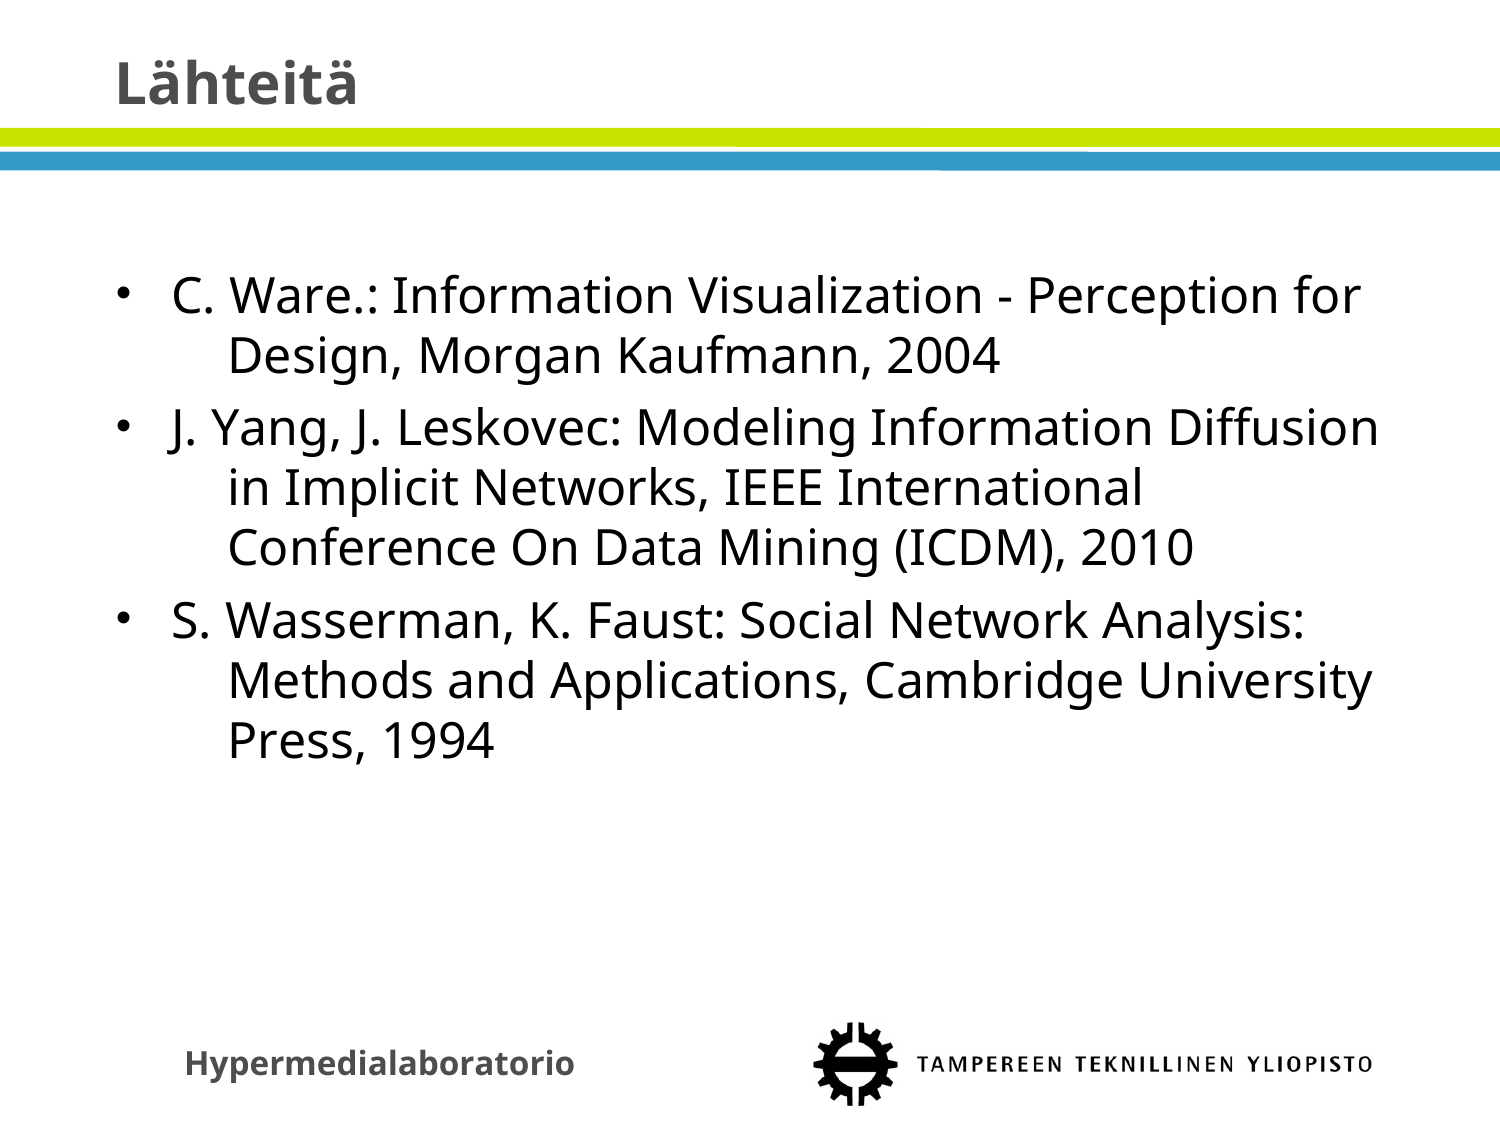

# Lähteitä
C. Ware.: Information Visualization - Perception for Design, Morgan Kaufmann, 2004
J. Yang, J. Leskovec: Modeling Information Diffusion in Implicit Networks, IEEE International Conference On Data Mining (ICDM), 2010
S. Wasserman, K. Faust: Social Network Analysis: Methods and Applications, Cambridge University Press, 1994